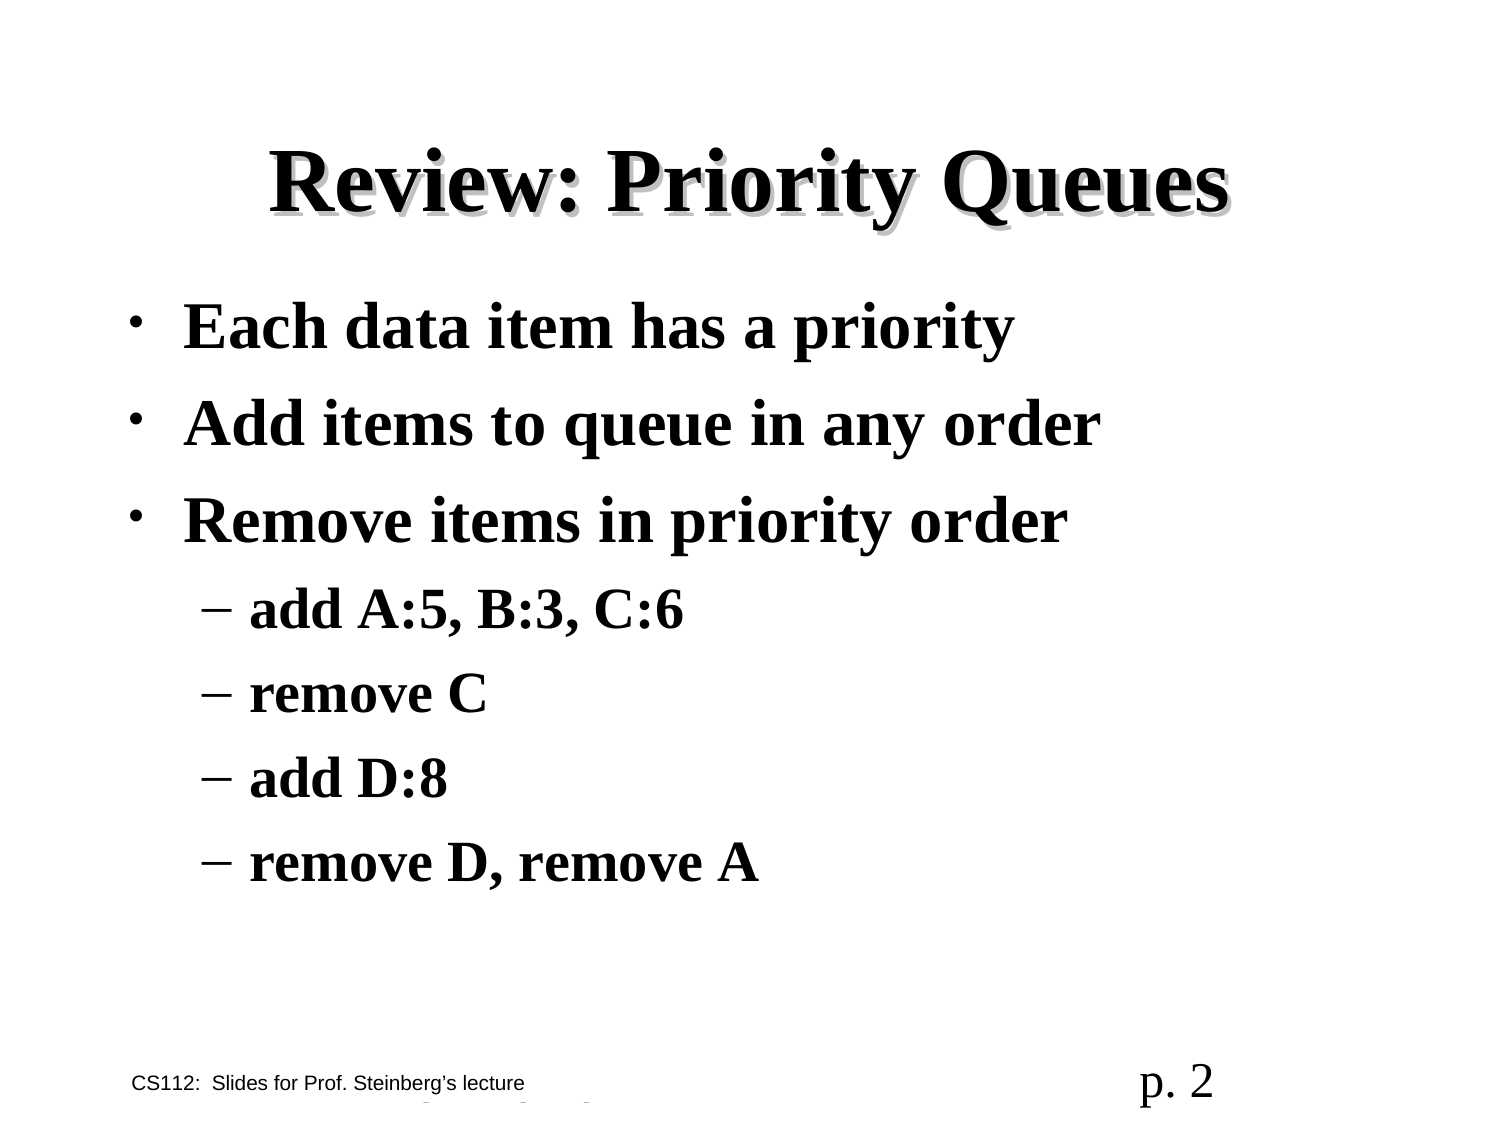

# Review: Priority Queues
Each data item has a priority
Add items to queue in any order
Remove items in priority order
add A:5, B:3, C:6
remove C
add D:8
remove D, remove A